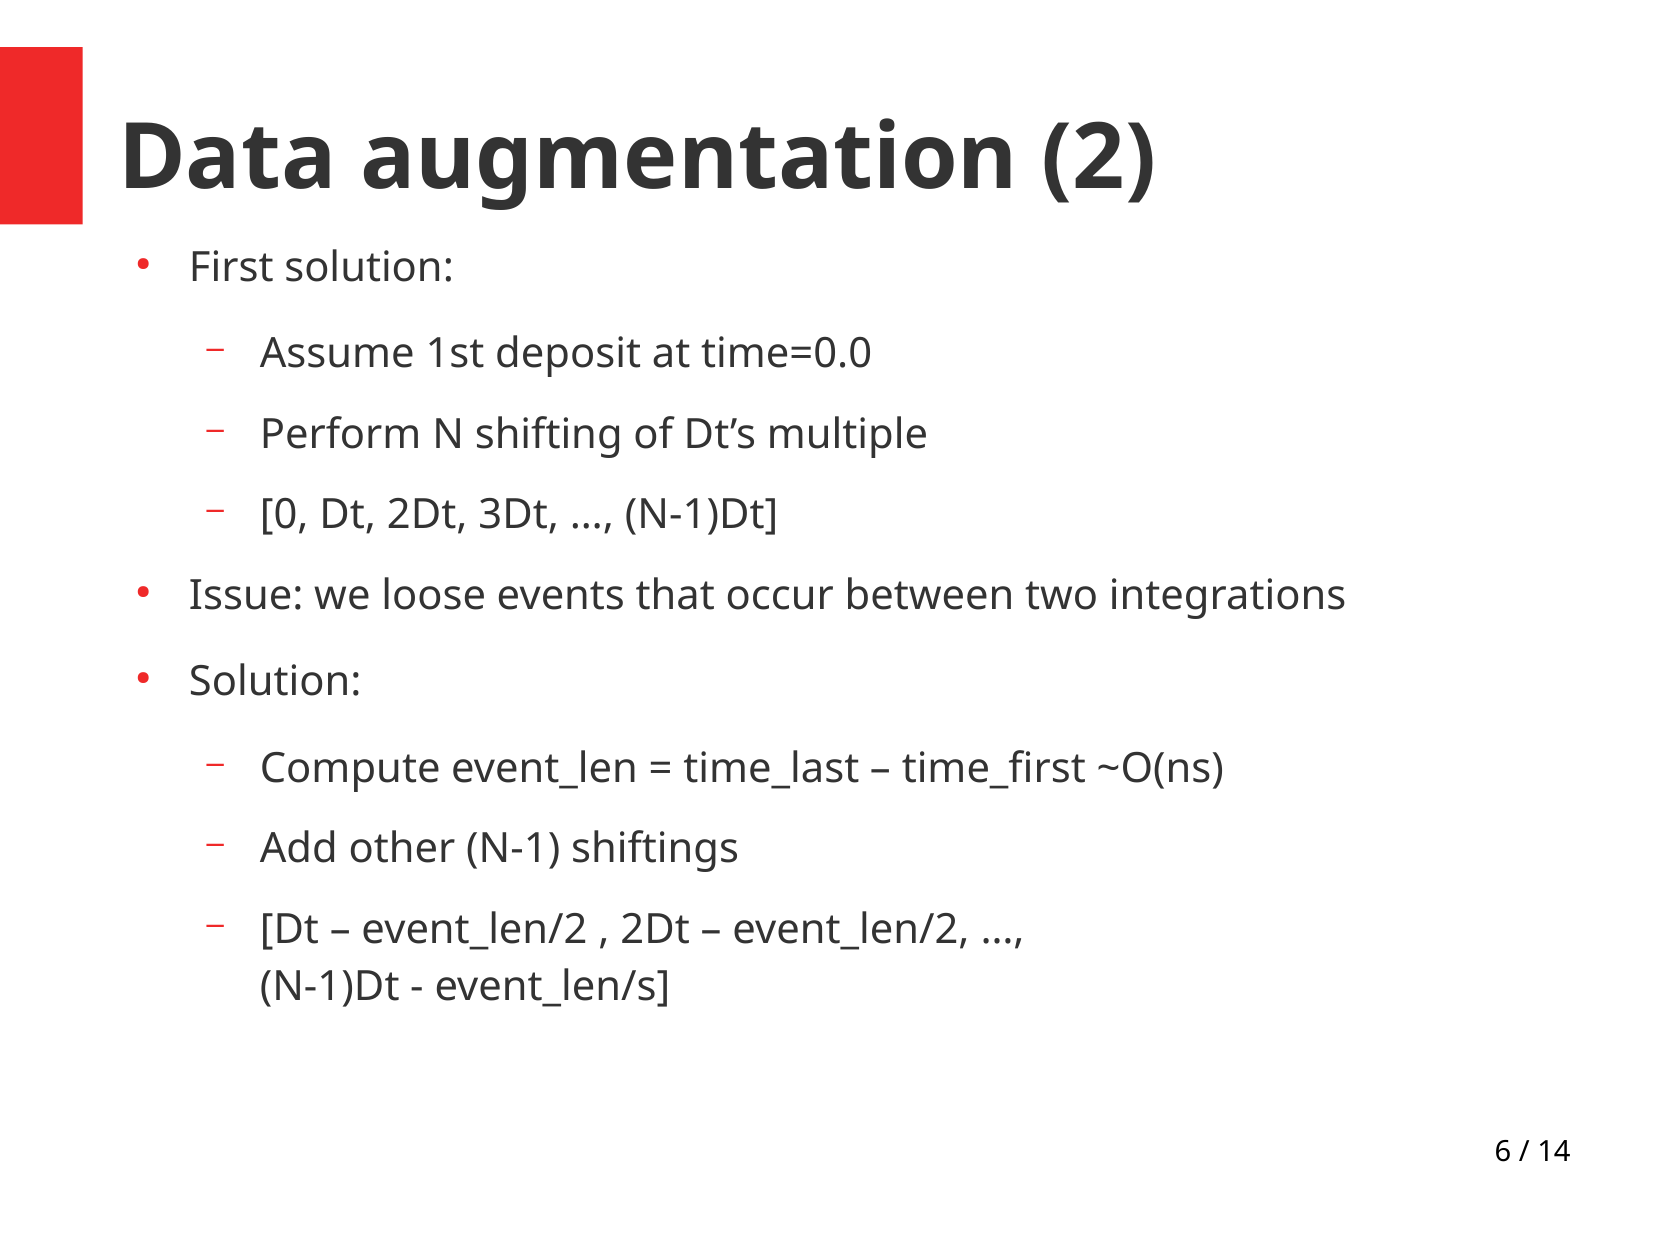

# Data augmentation (2)
First solution:
Assume 1st deposit at time=0.0
Perform N shifting of Dt’s multiple
[0, Dt, 2Dt, 3Dt, …, (N-1)Dt]
Issue: we loose events that occur between two integrations
Solution:
Compute event_len = time_last – time_first ~O(ns)
Add other (N-1) shiftings
[Dt – event_len/2 , 2Dt – event_len/2, …,
(N-1)Dt - event_len/s]
6